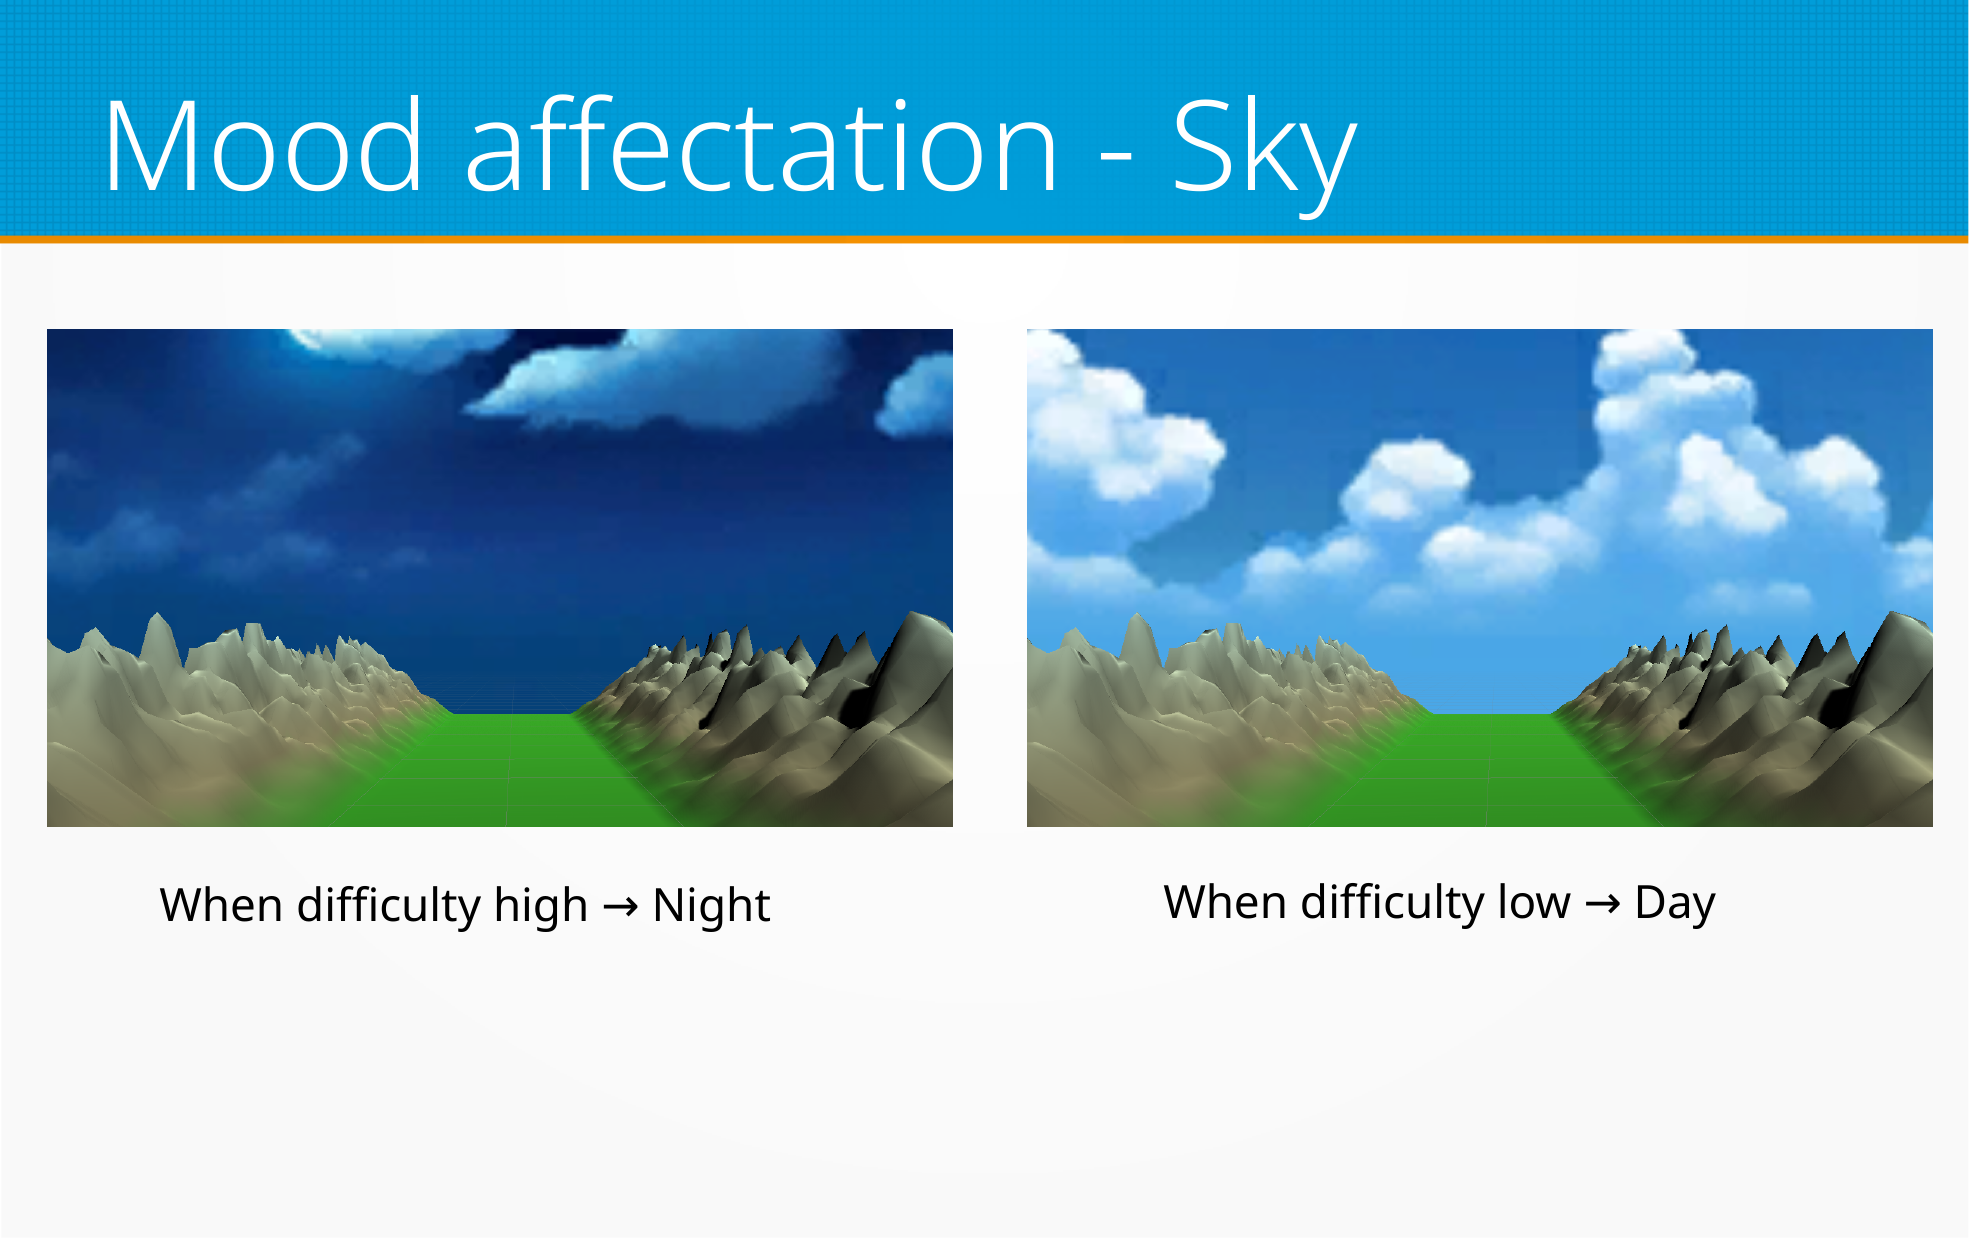

# Mood affectation - Sky
When difficulty high → Night
When difficulty low → Day